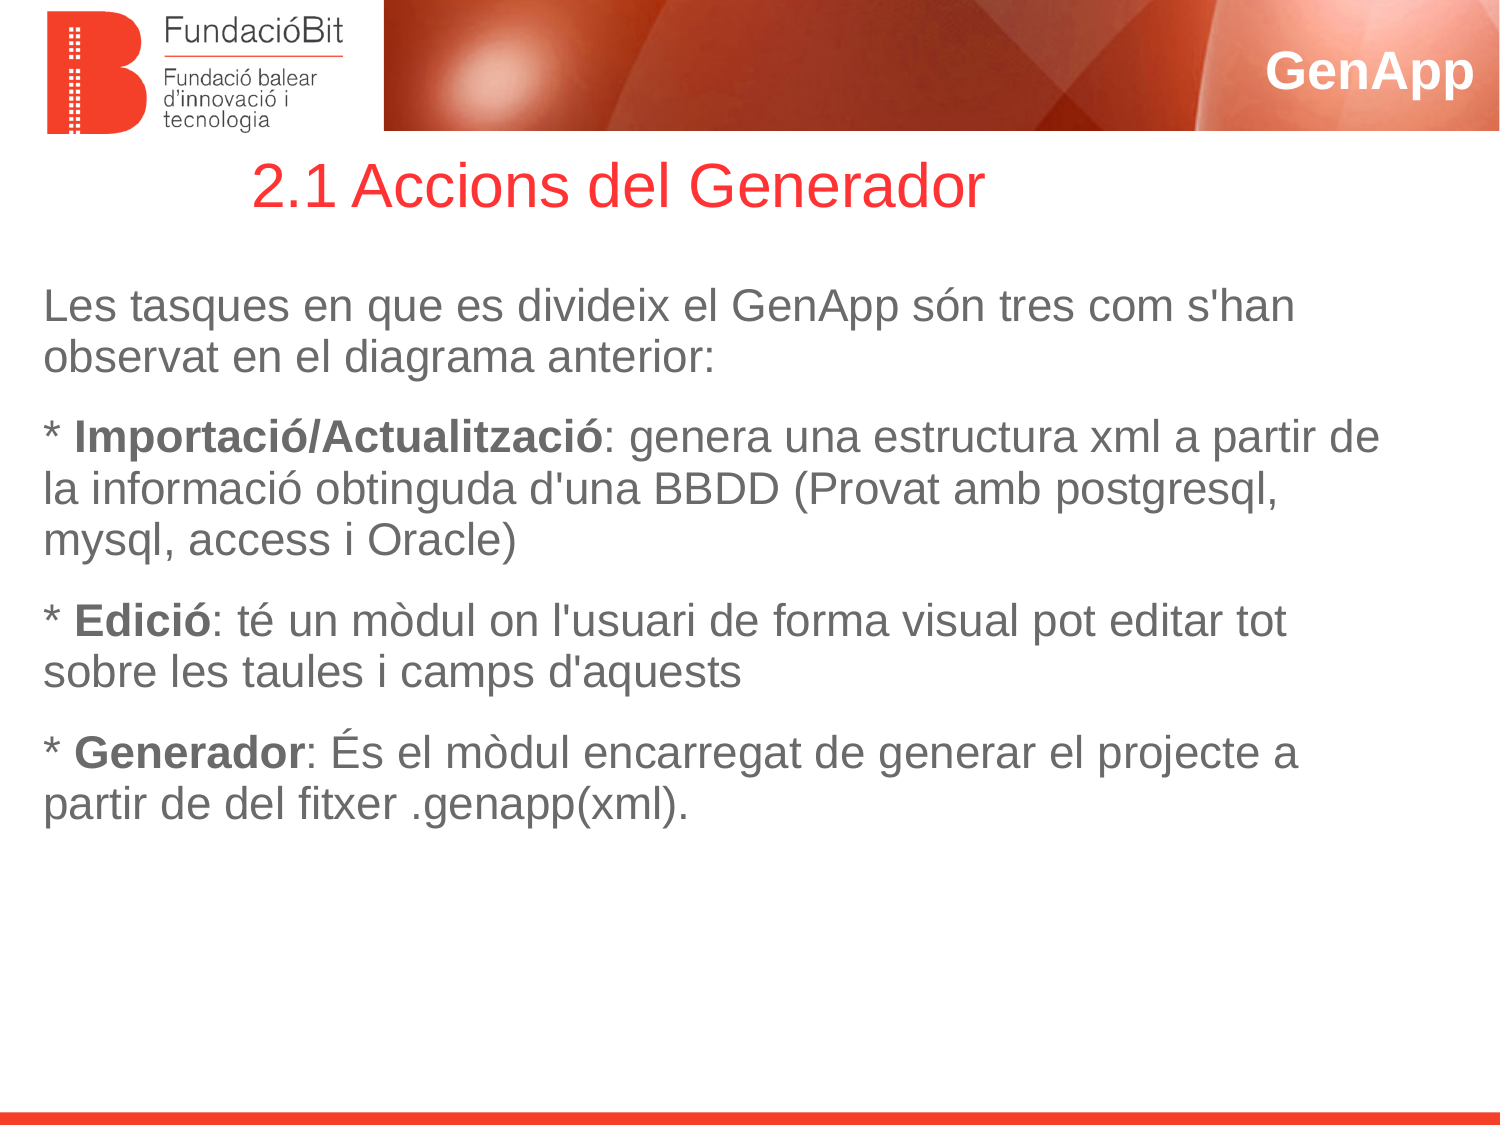

# GenApp
 2.1 Accions del Generador
Les tasques en que es divideix el GenApp són tres com s'han observat en el diagrama anterior:
* Importació/Actualització: genera una estructura xml a partir de la informació obtinguda d'una BBDD (Provat amb postgresql, mysql, access i Oracle)
* Edició: té un mòdul on l'usuari de forma visual pot editar tot sobre les taules i camps d'aquests
* Generador: És el mòdul encarregat de generar el projecte a partir de del fitxer .genapp(xml).